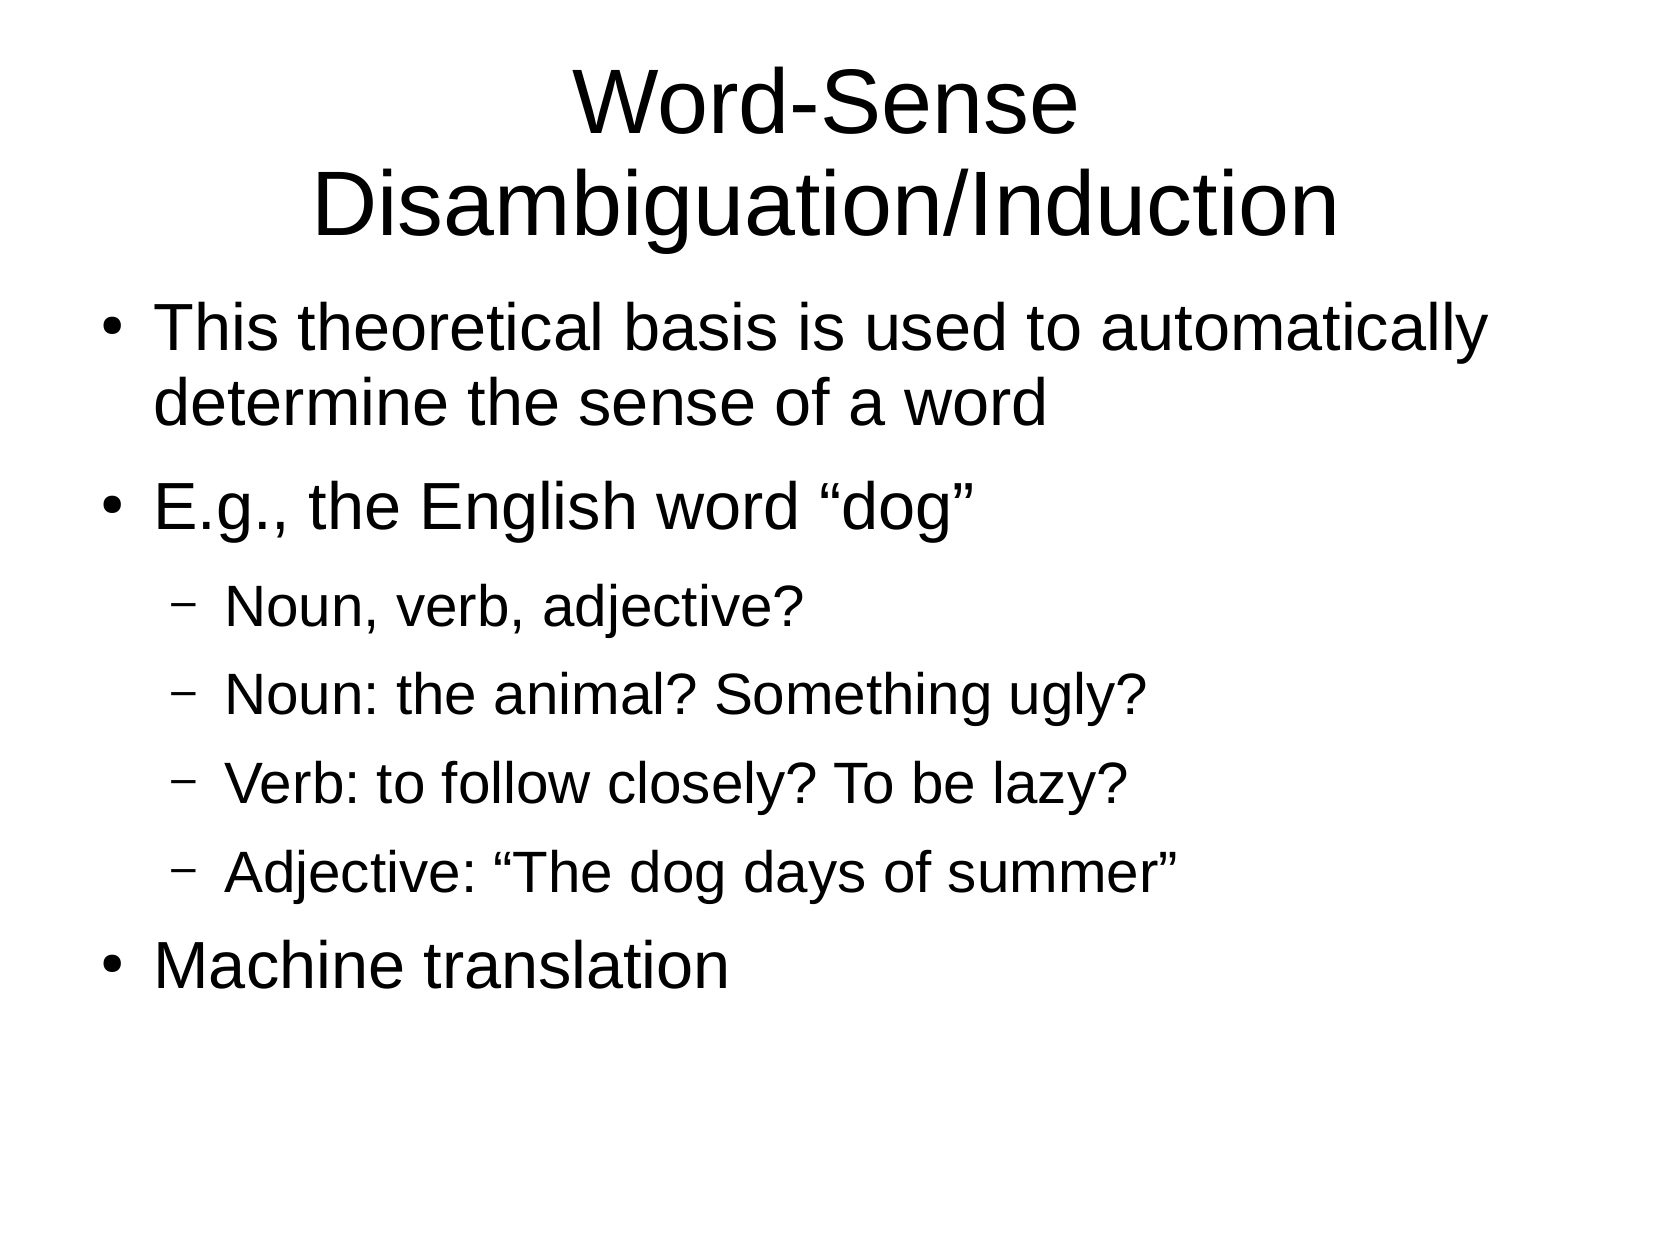

# Word-Sense Disambiguation/Induction
This theoretical basis is used to automatically determine the sense of a word
E.g., the English word “dog”
Noun, verb, adjective?
Noun: the animal? Something ugly?
Verb: to follow closely? To be lazy?
Adjective: “The dog days of summer”
Machine translation